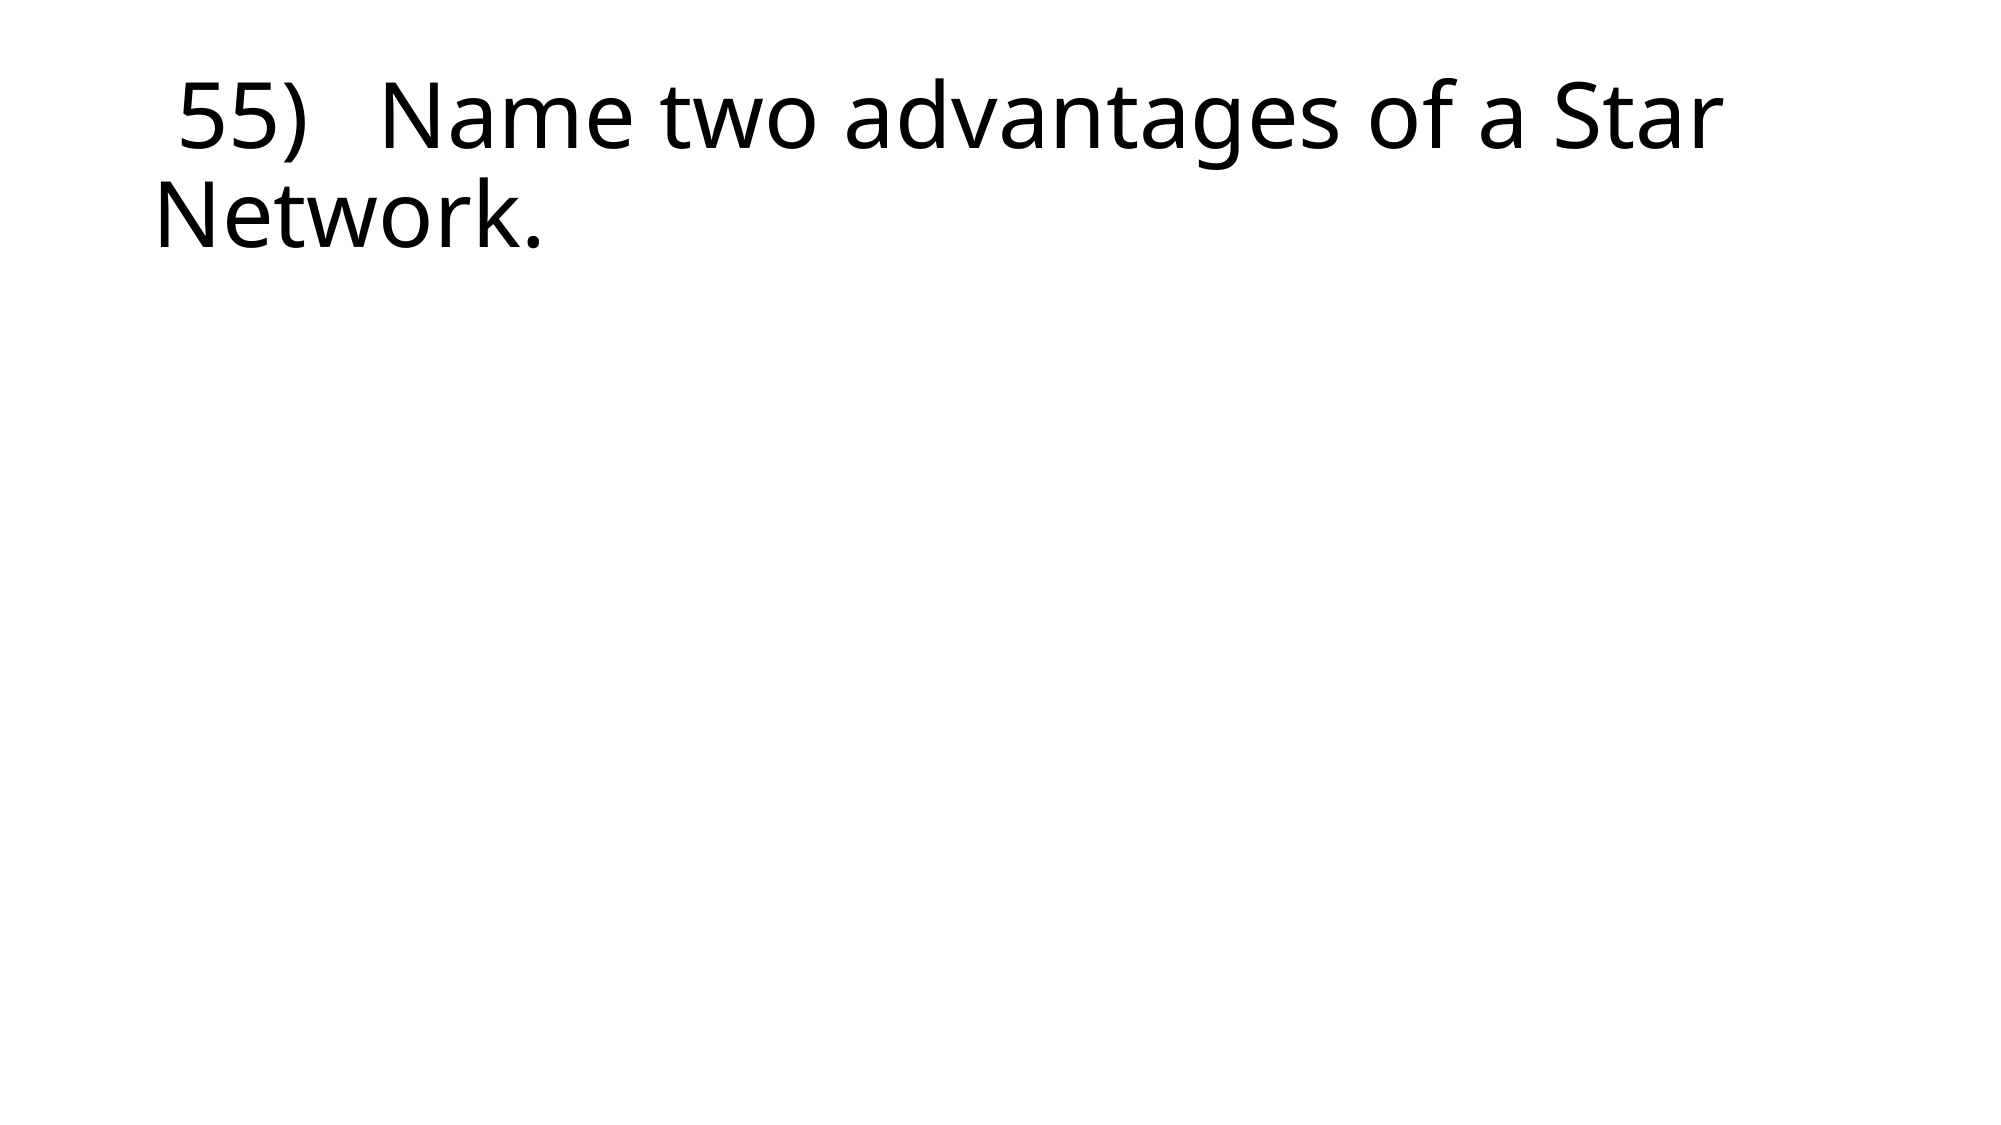

# 55)	Name two advantages of a Star Network.